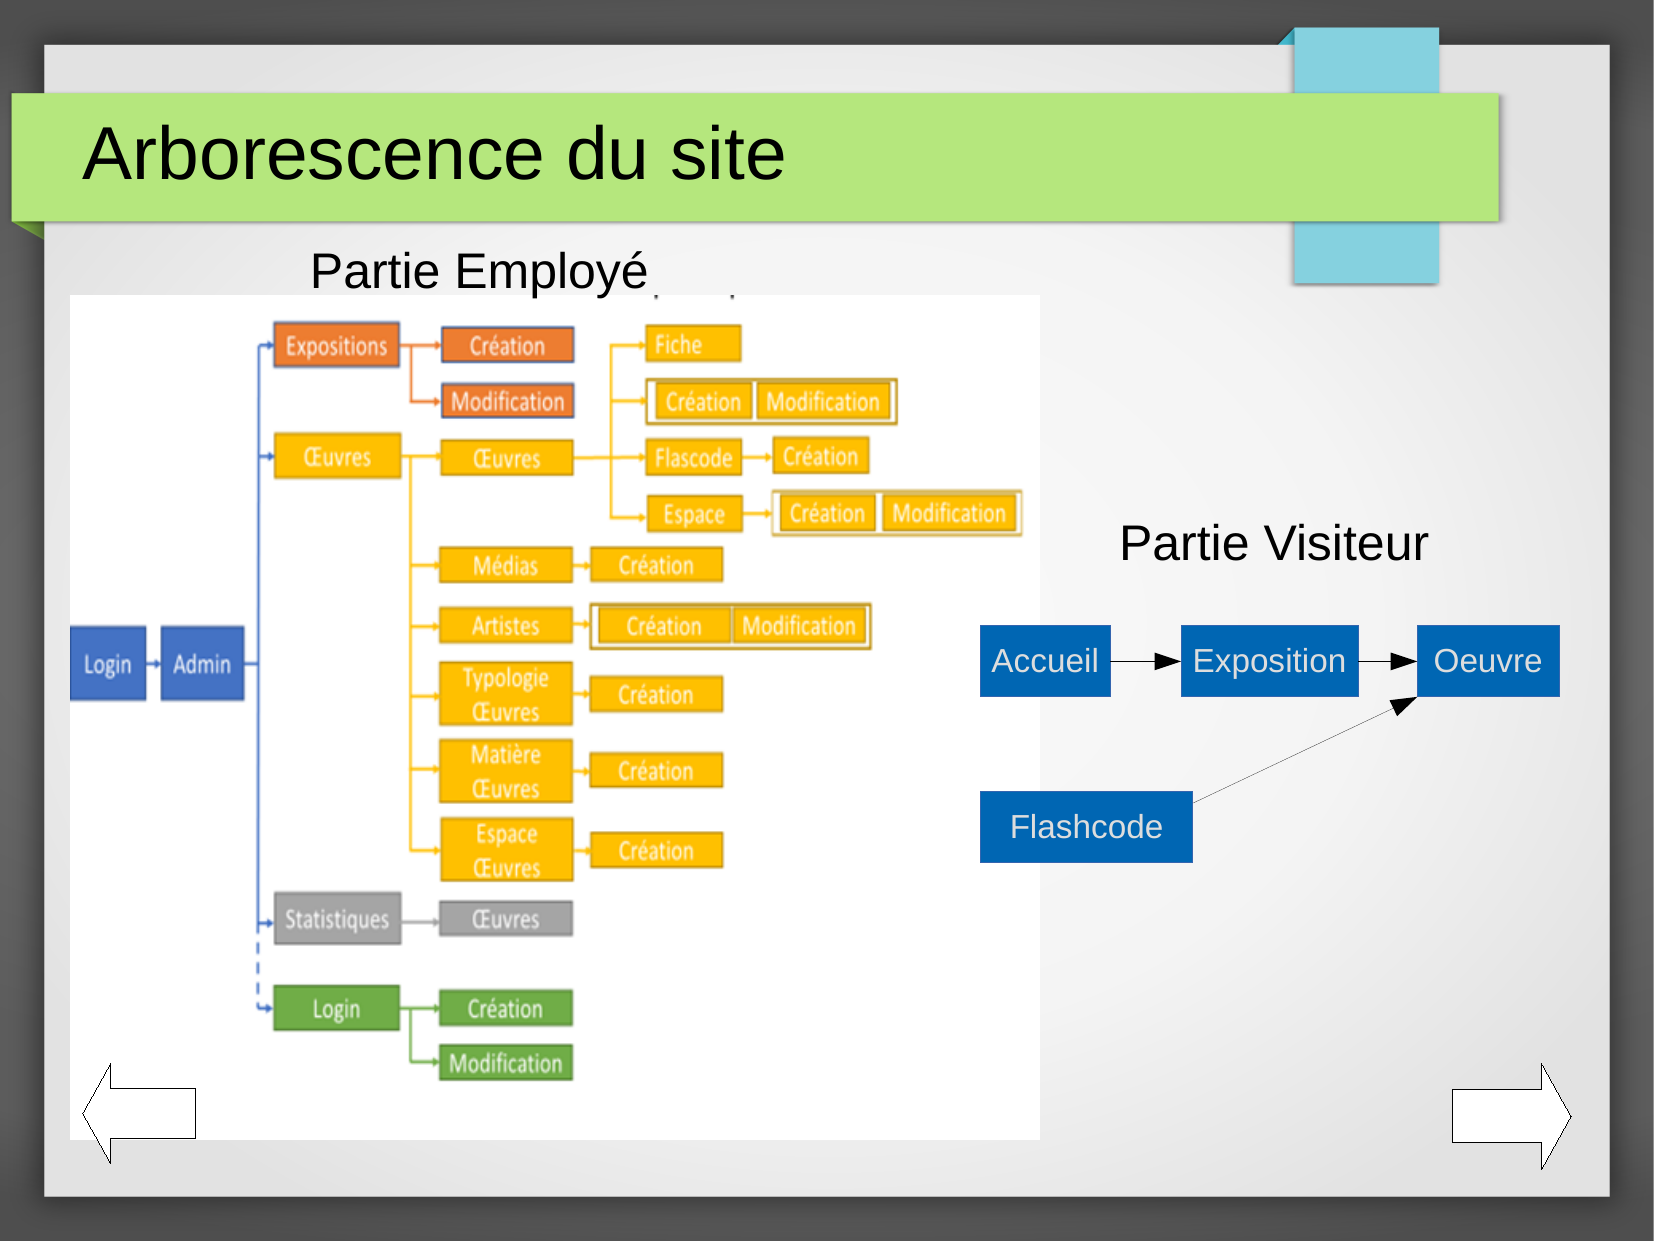

# Arborescence du site
Partie Employé
Partie Visiteur
Accueil
Exposition
Oeuvre
Flashcode